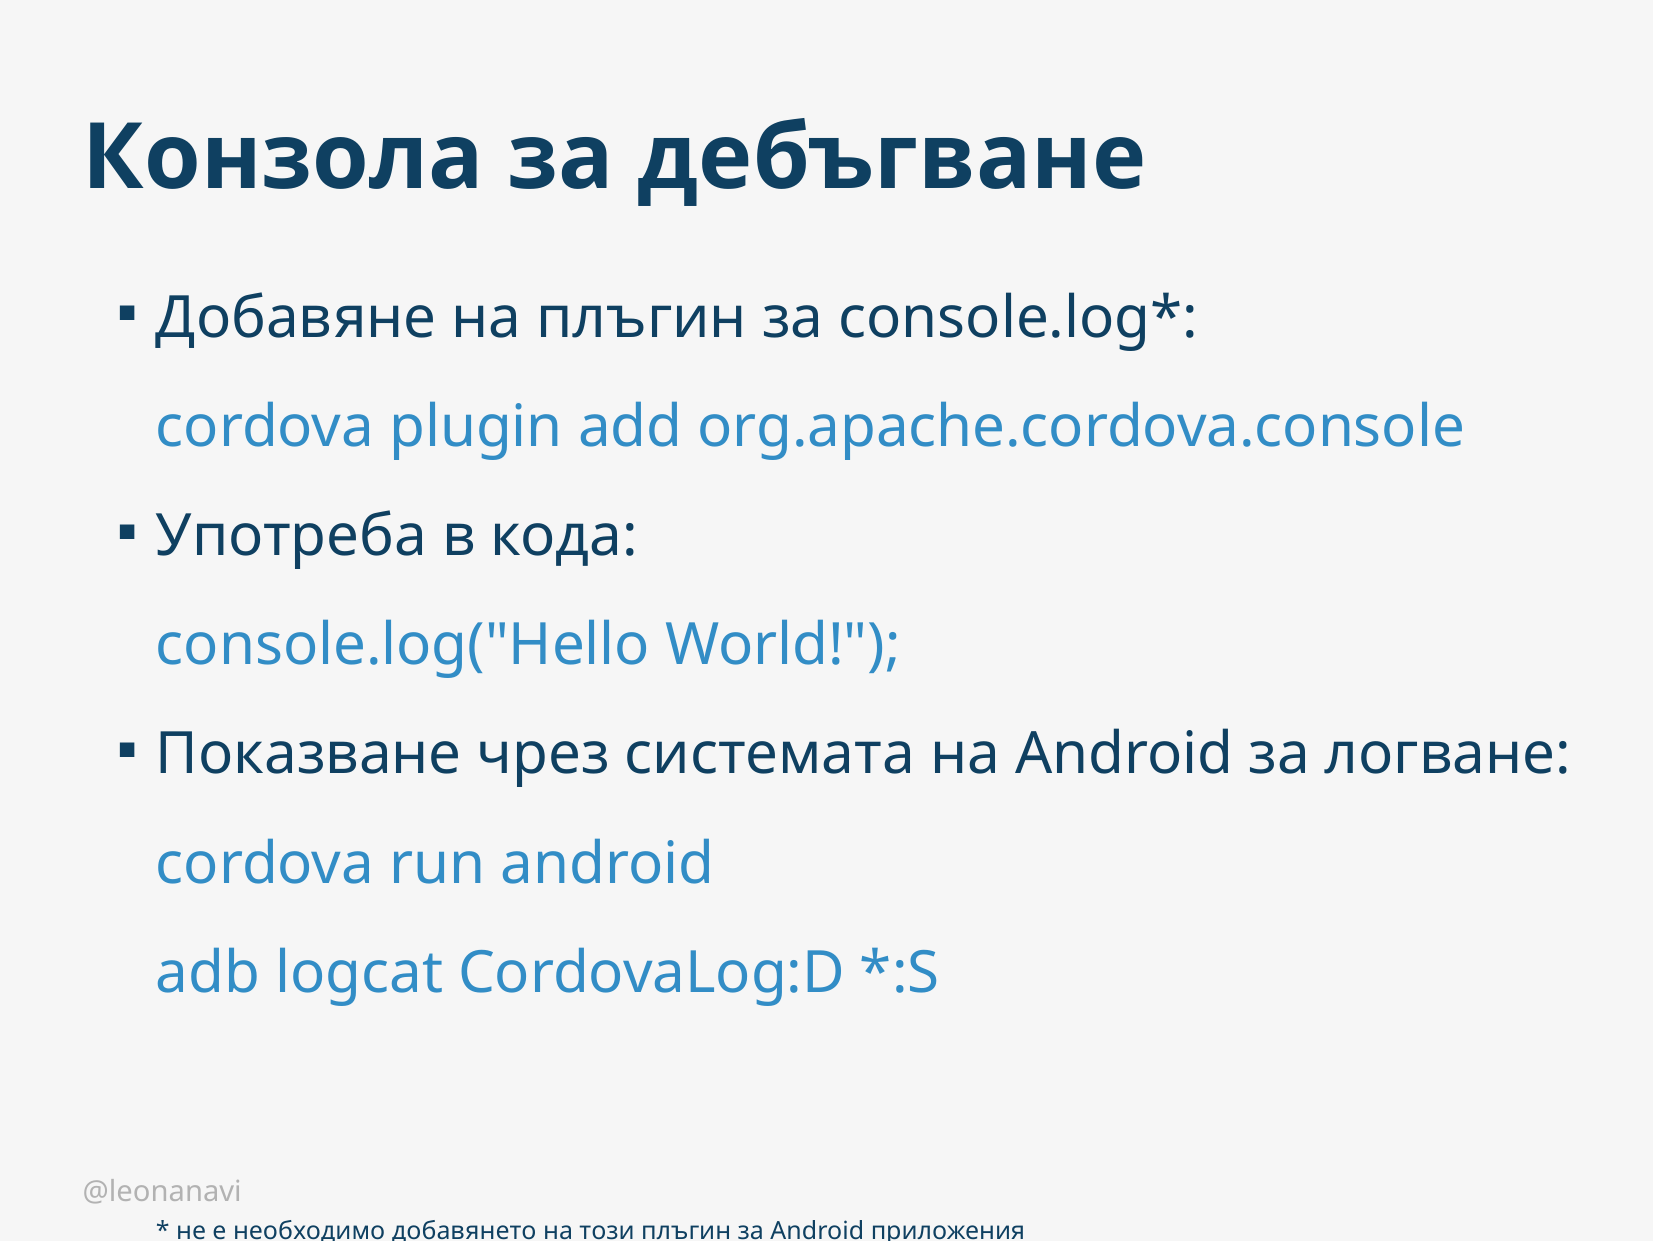

# Конзола за дебъгване
Добавяне на плъгин за console.log*:
cordova plugin add org.apache.cordova.console
Употреба в кода:
console.log("Hello World!");
Показване чрез системата на Android за логване:
cordova run android
adb logcat CordovaLog:D *:S
* не е необходимо добавянето на този плъгин за Android приложения